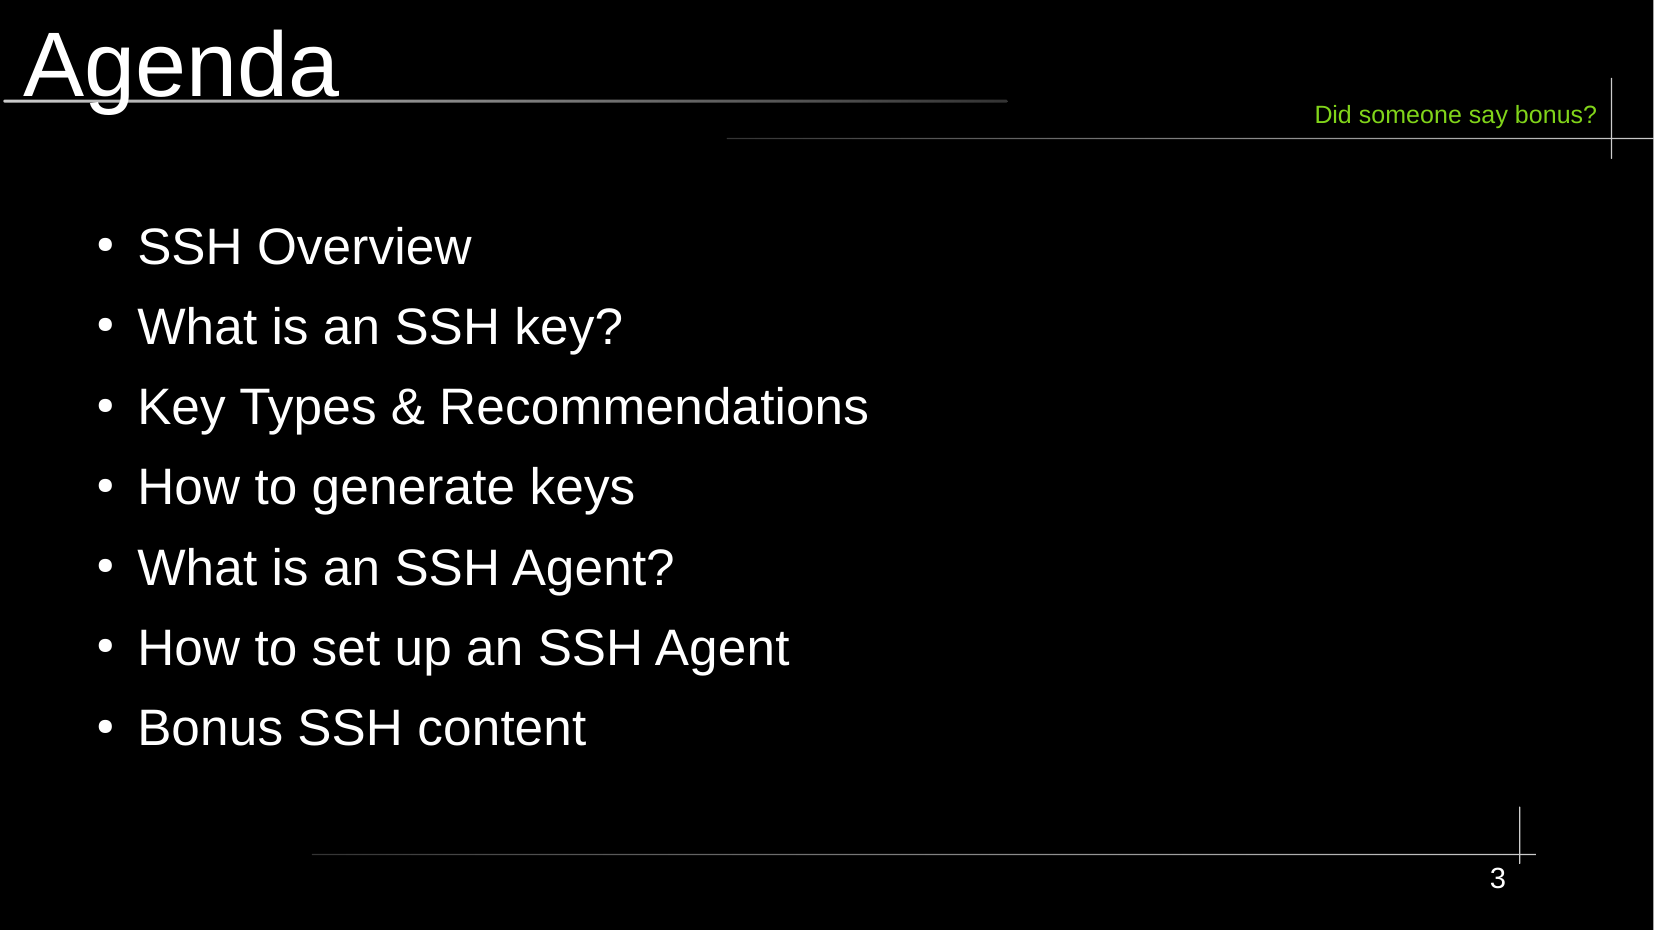

# Agenda
Did someone say bonus?
SSH Overview
What is an SSH key?
Key Types & Recommendations
How to generate keys
What is an SSH Agent?
How to set up an SSH Agent
Bonus SSH content
3